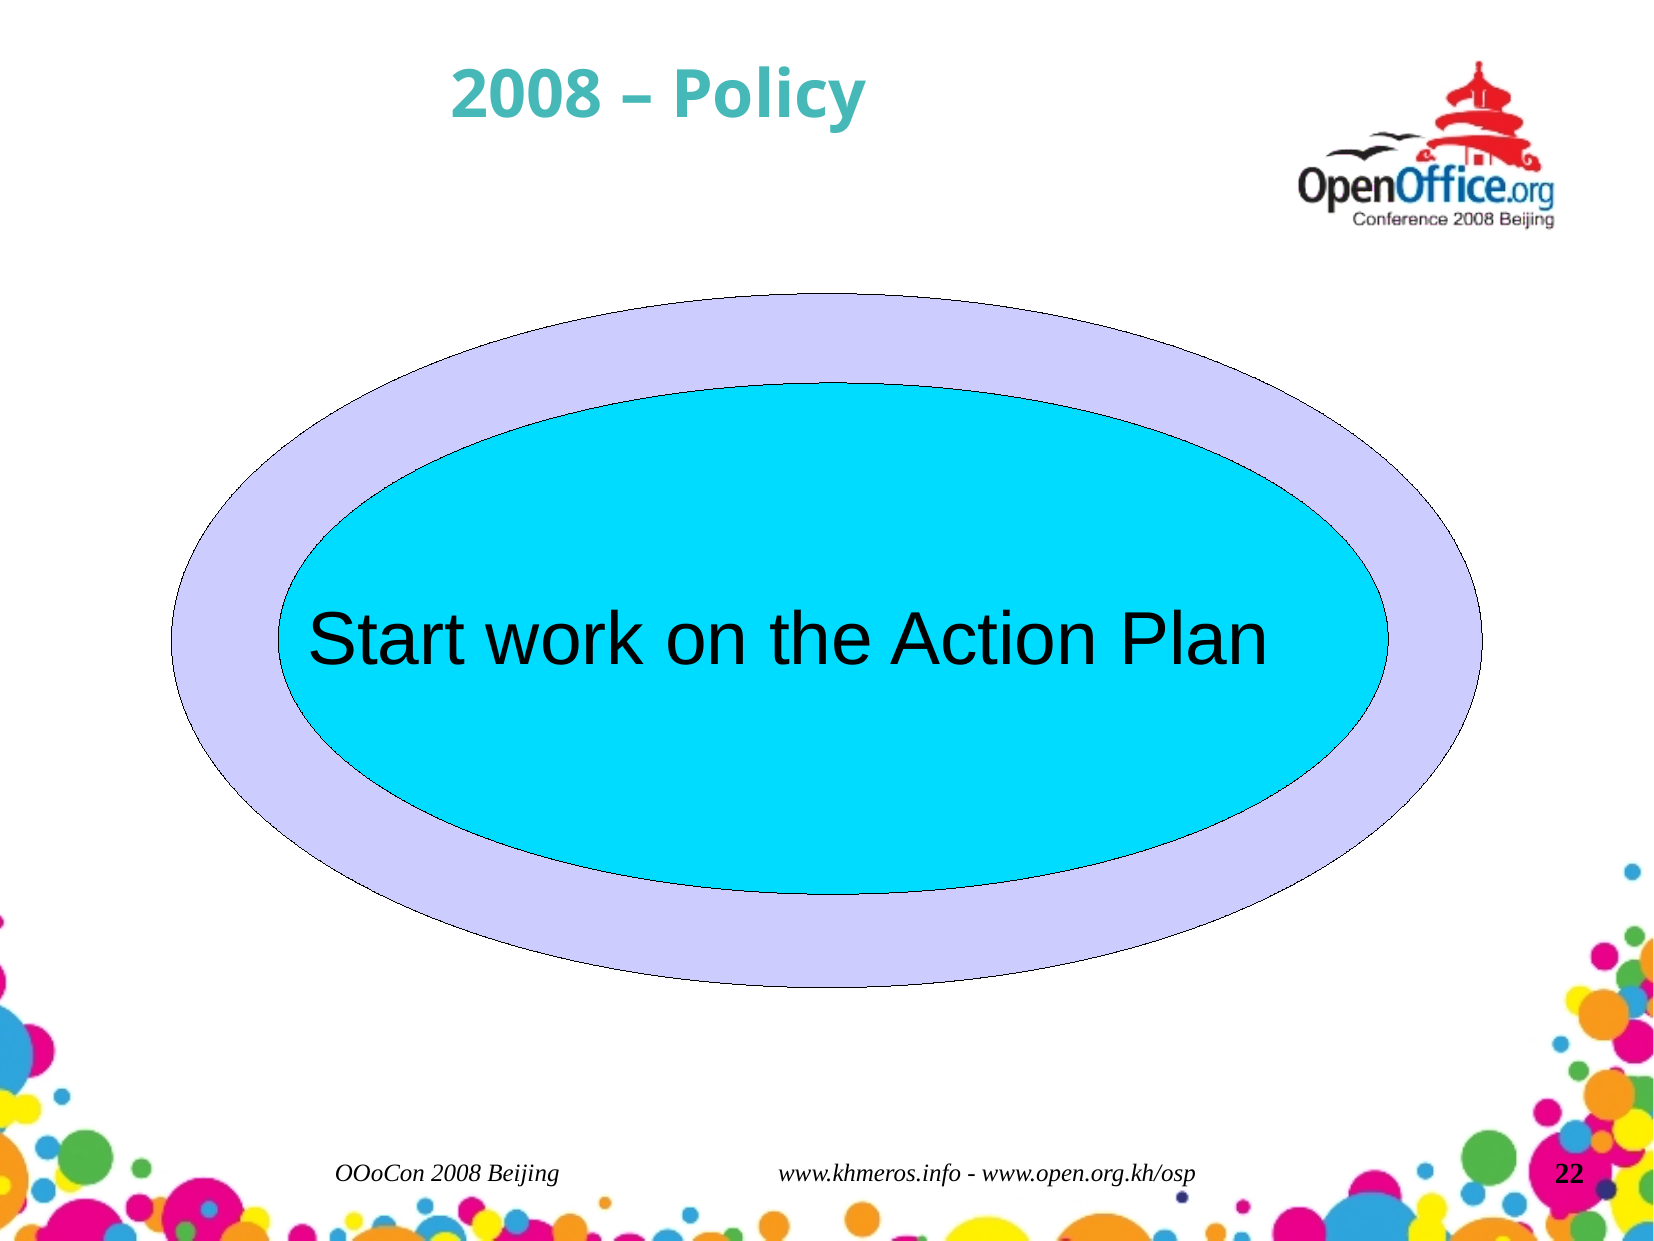

2008 – Policy
Defining the specific goals of
the Master Plan for ICT in Education,
based on the most pressing needs of the Ministry
for which ICT can be of some help.
Start work on the Action Plan
22
OOoCon 2008 Beijing www.khmeros.info - www.open.org.kh/osp